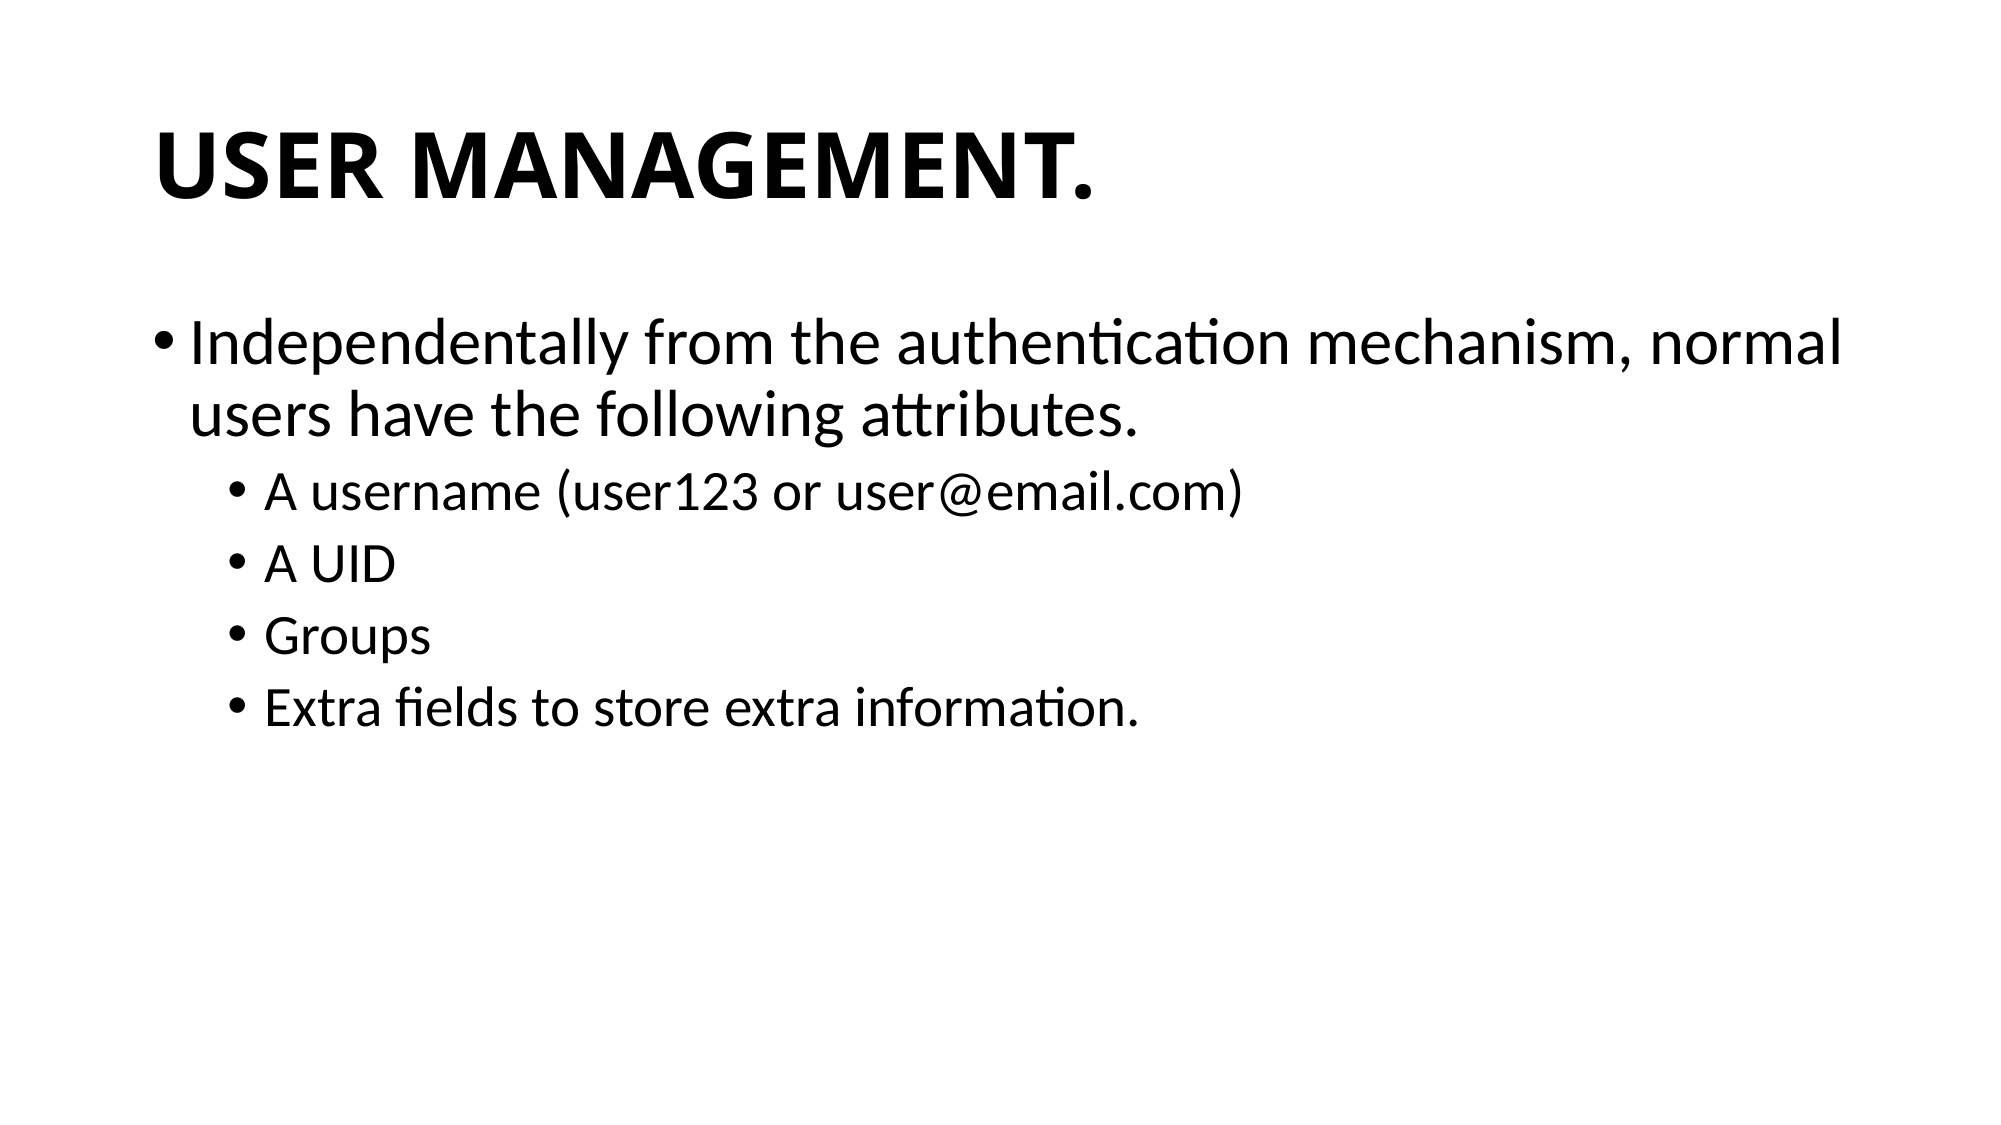

# USER MANAGEMENT.
Independentally from the authentication mechanism, normal users have the following attributes.
A username (user123 or user@email.com)
A UID
Groups
Extra fields to store extra information.